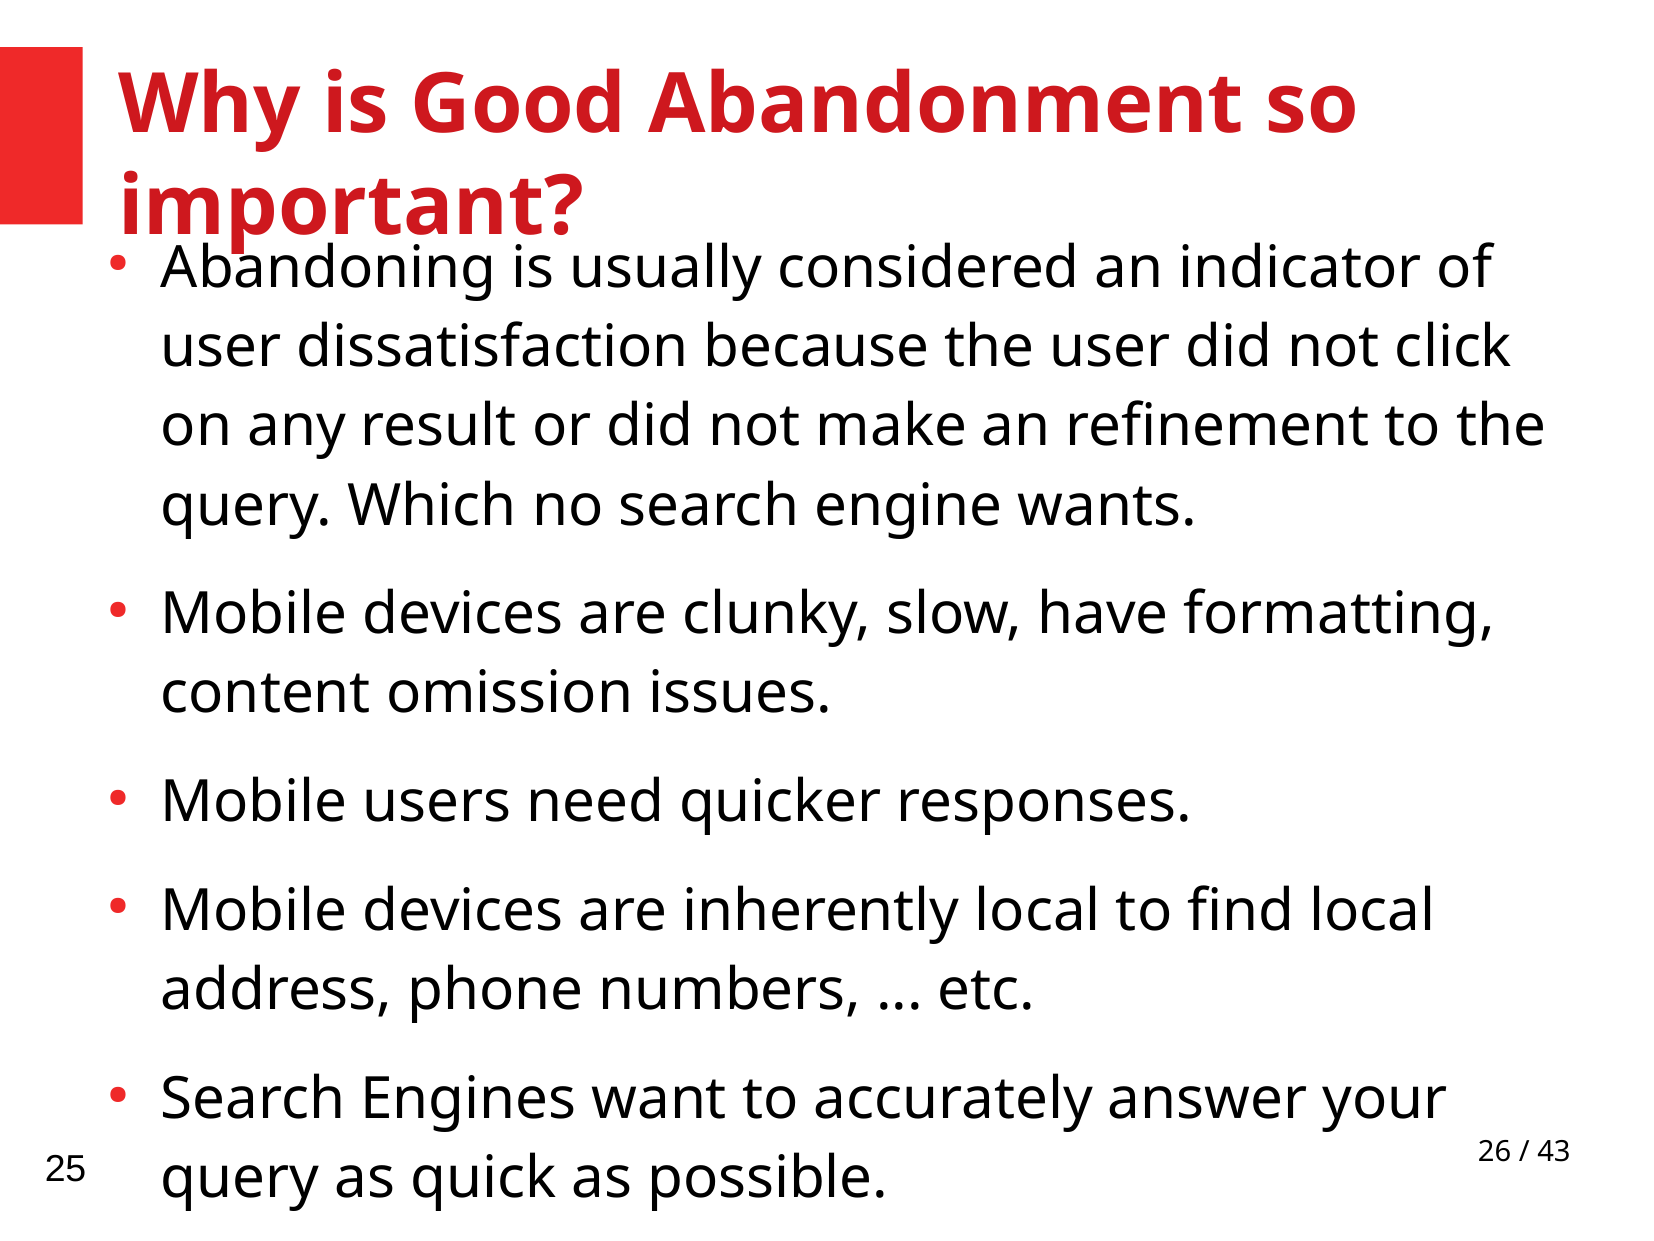

# Why is Good Abandonment so important?
Abandoning is usually considered an indicator of user dissatisfaction because the user did not click on any result or did not make an refinement to the query. Which no search engine wants.
Mobile devices are clunky, slow, have formatting, content omission issues.
Mobile users need quicker responses.
Mobile devices are inherently local to find local address, phone numbers, ... etc.
Search Engines want to accurately answer your query as quick as possible.
26
25